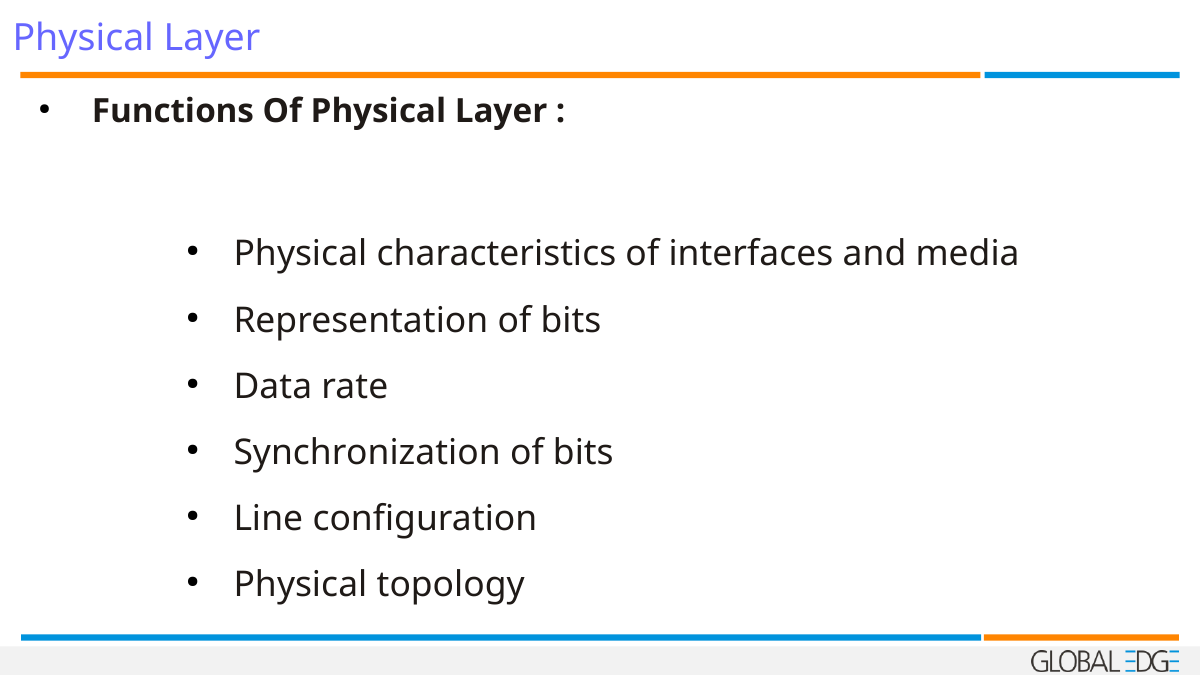

# Physical Layer
Functions Of Physical Layer :
Physical characteristics of interfaces and media
Representation of bits
Data rate
Synchronization of bits
Line configuration
Physical topology